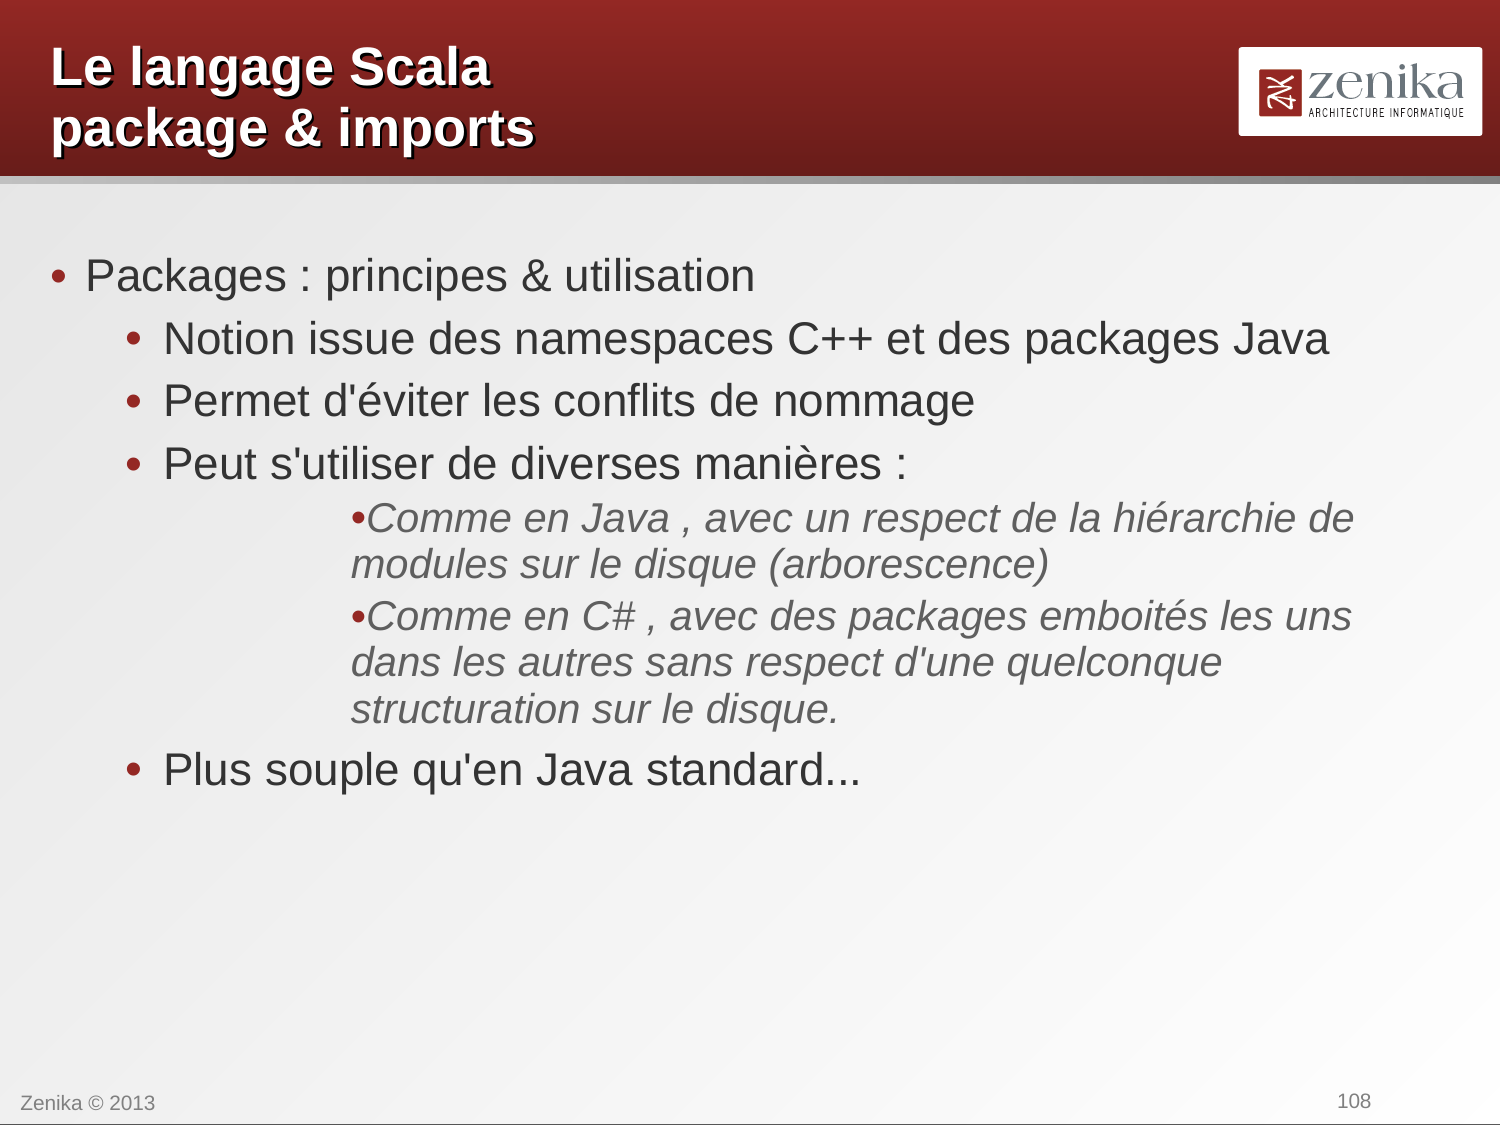

# Le langage Scala package & imports
Packages : principes & utilisation
Notion issue des namespaces C++ et des packages Java
Permet d'éviter les conflits de nommage
Peut s'utiliser de diverses manières :
Comme en Java , avec un respect de la hiérarchie de modules sur le disque (arborescence)
Comme en C# , avec des packages emboités les uns dans les autres sans respect d'une quelconque structuration sur le disque.
Plus souple qu'en Java standard...